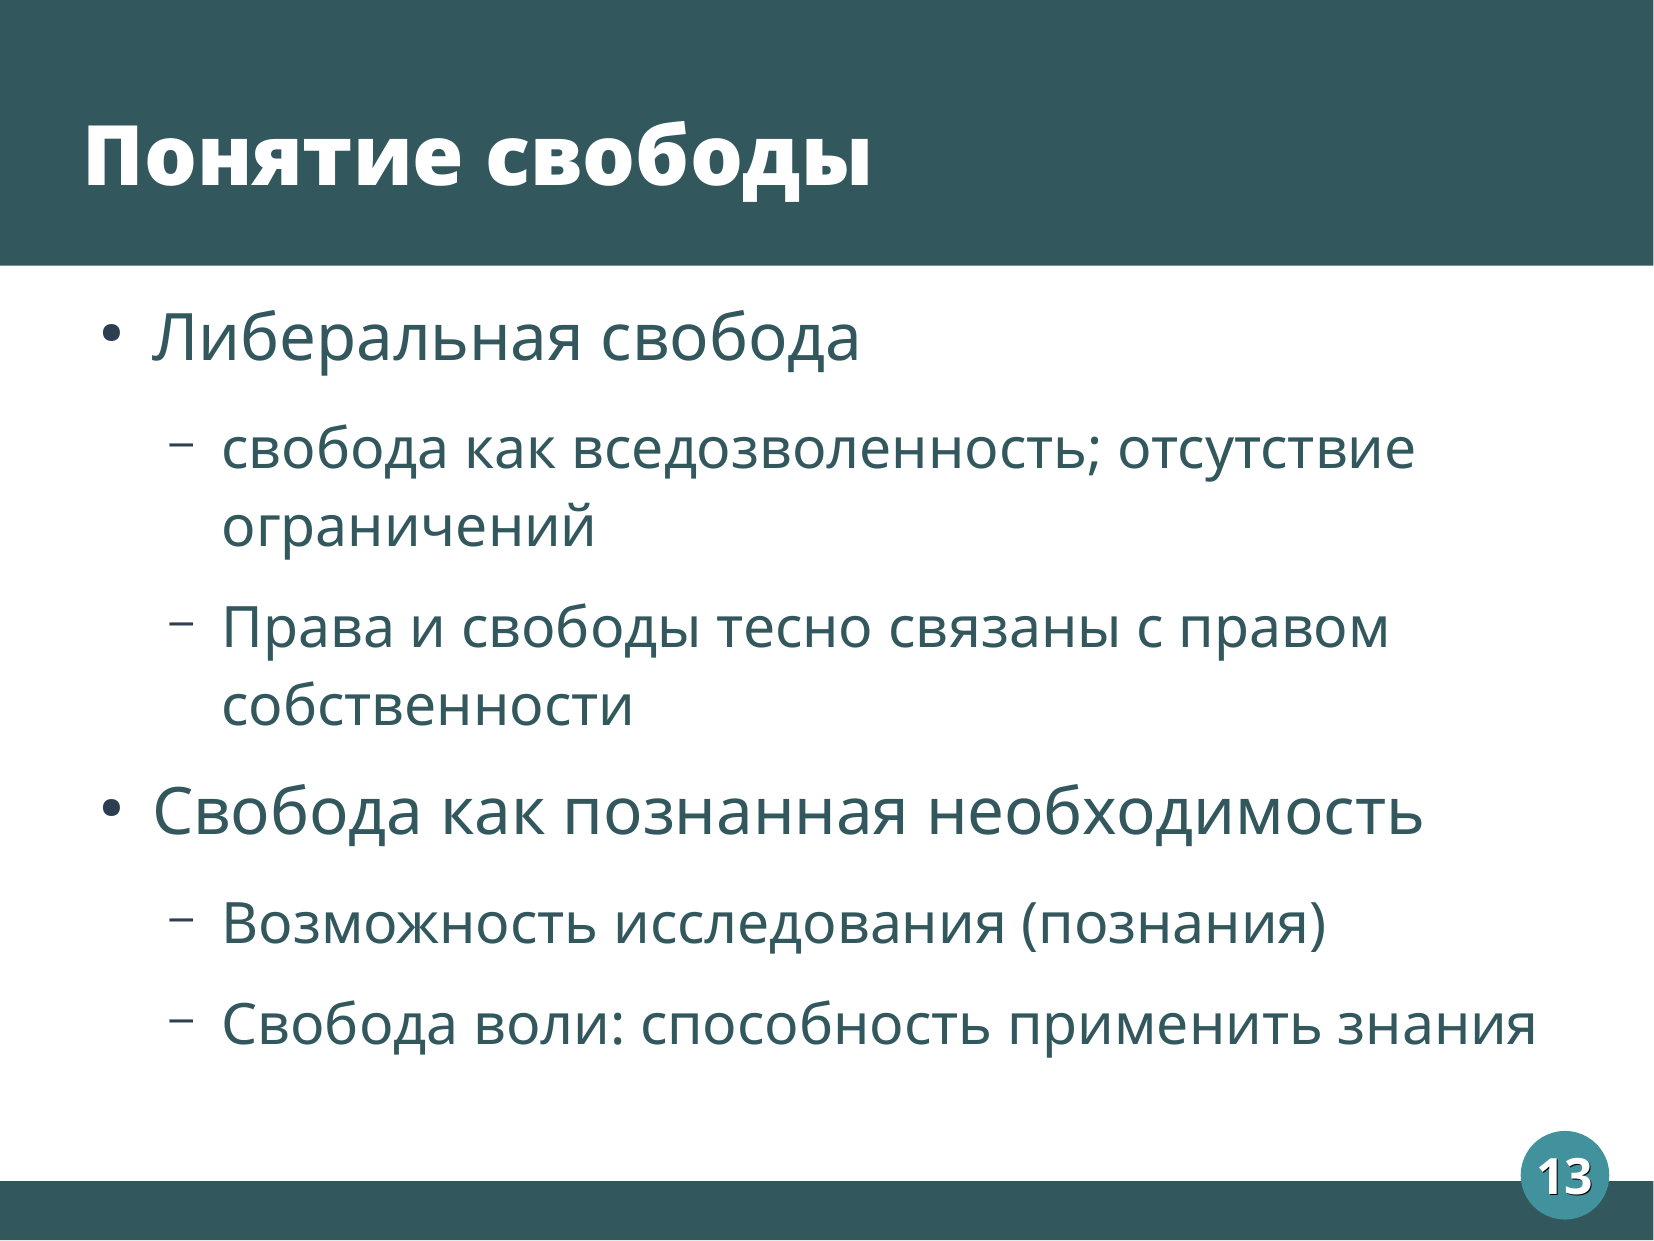

# Понятие свободы
Либеральная свобода
свобода как вседозволенность; отсутствие ограничений
Права и свободы тесно связаны с правом собственности
Свобода как познанная необходимость
Возможность исследования (познания)
Свобода воли: способность применить знания
13